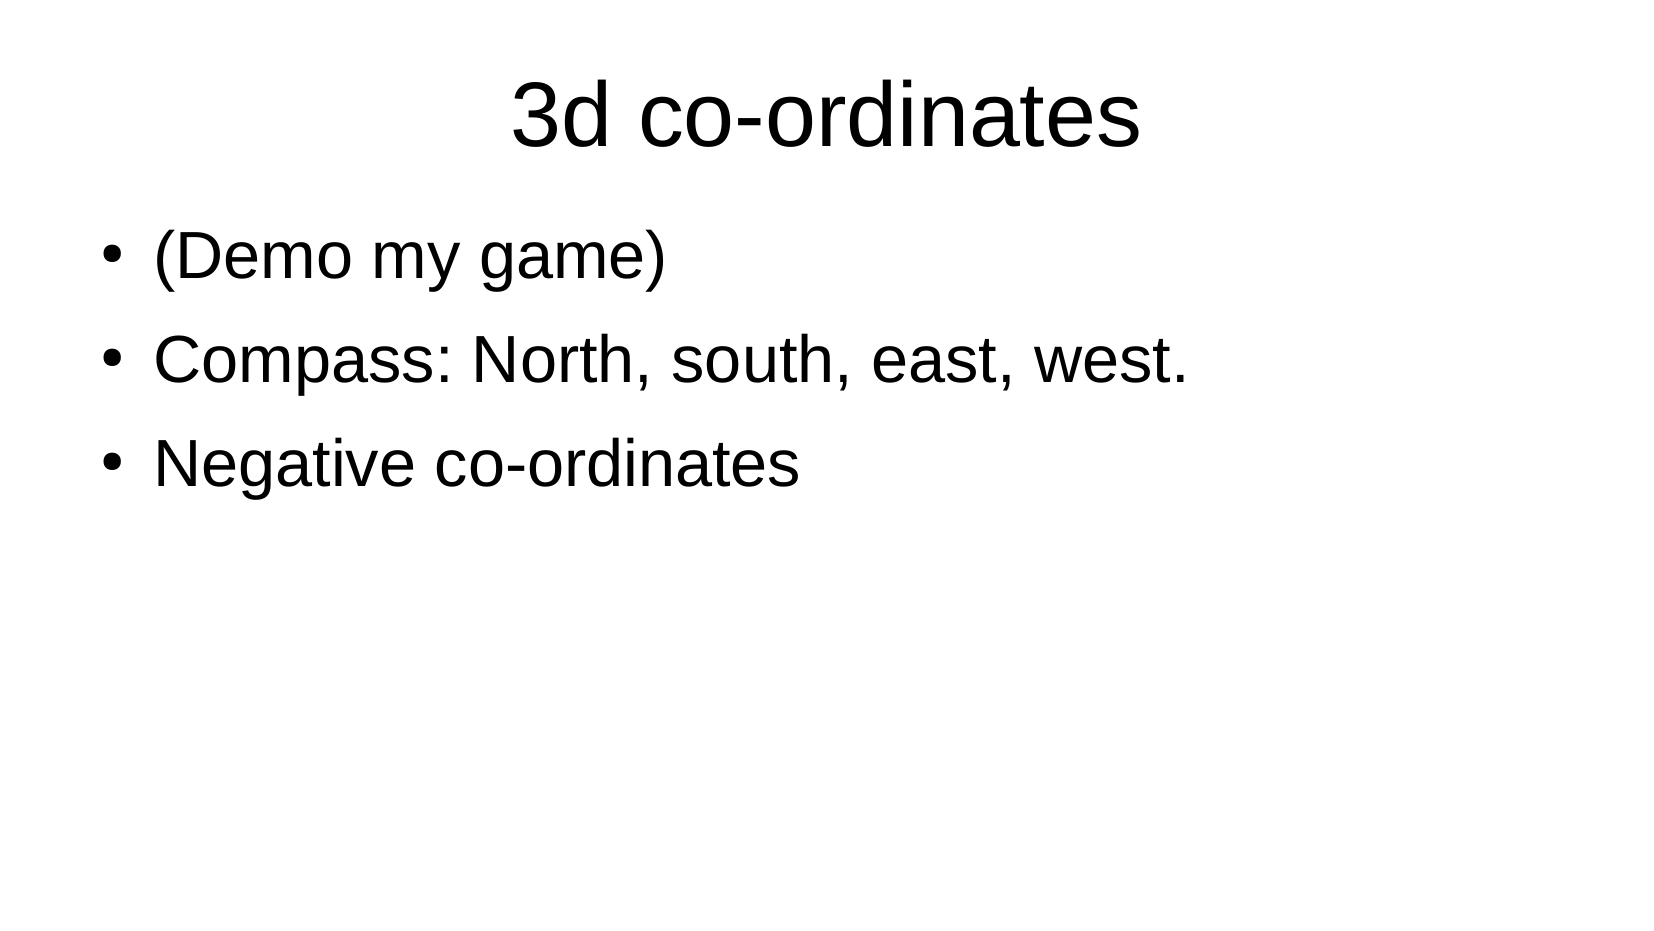

# 3d co-ordinates
(Demo my game)
Compass: North, south, east, west.
Negative co-ordinates